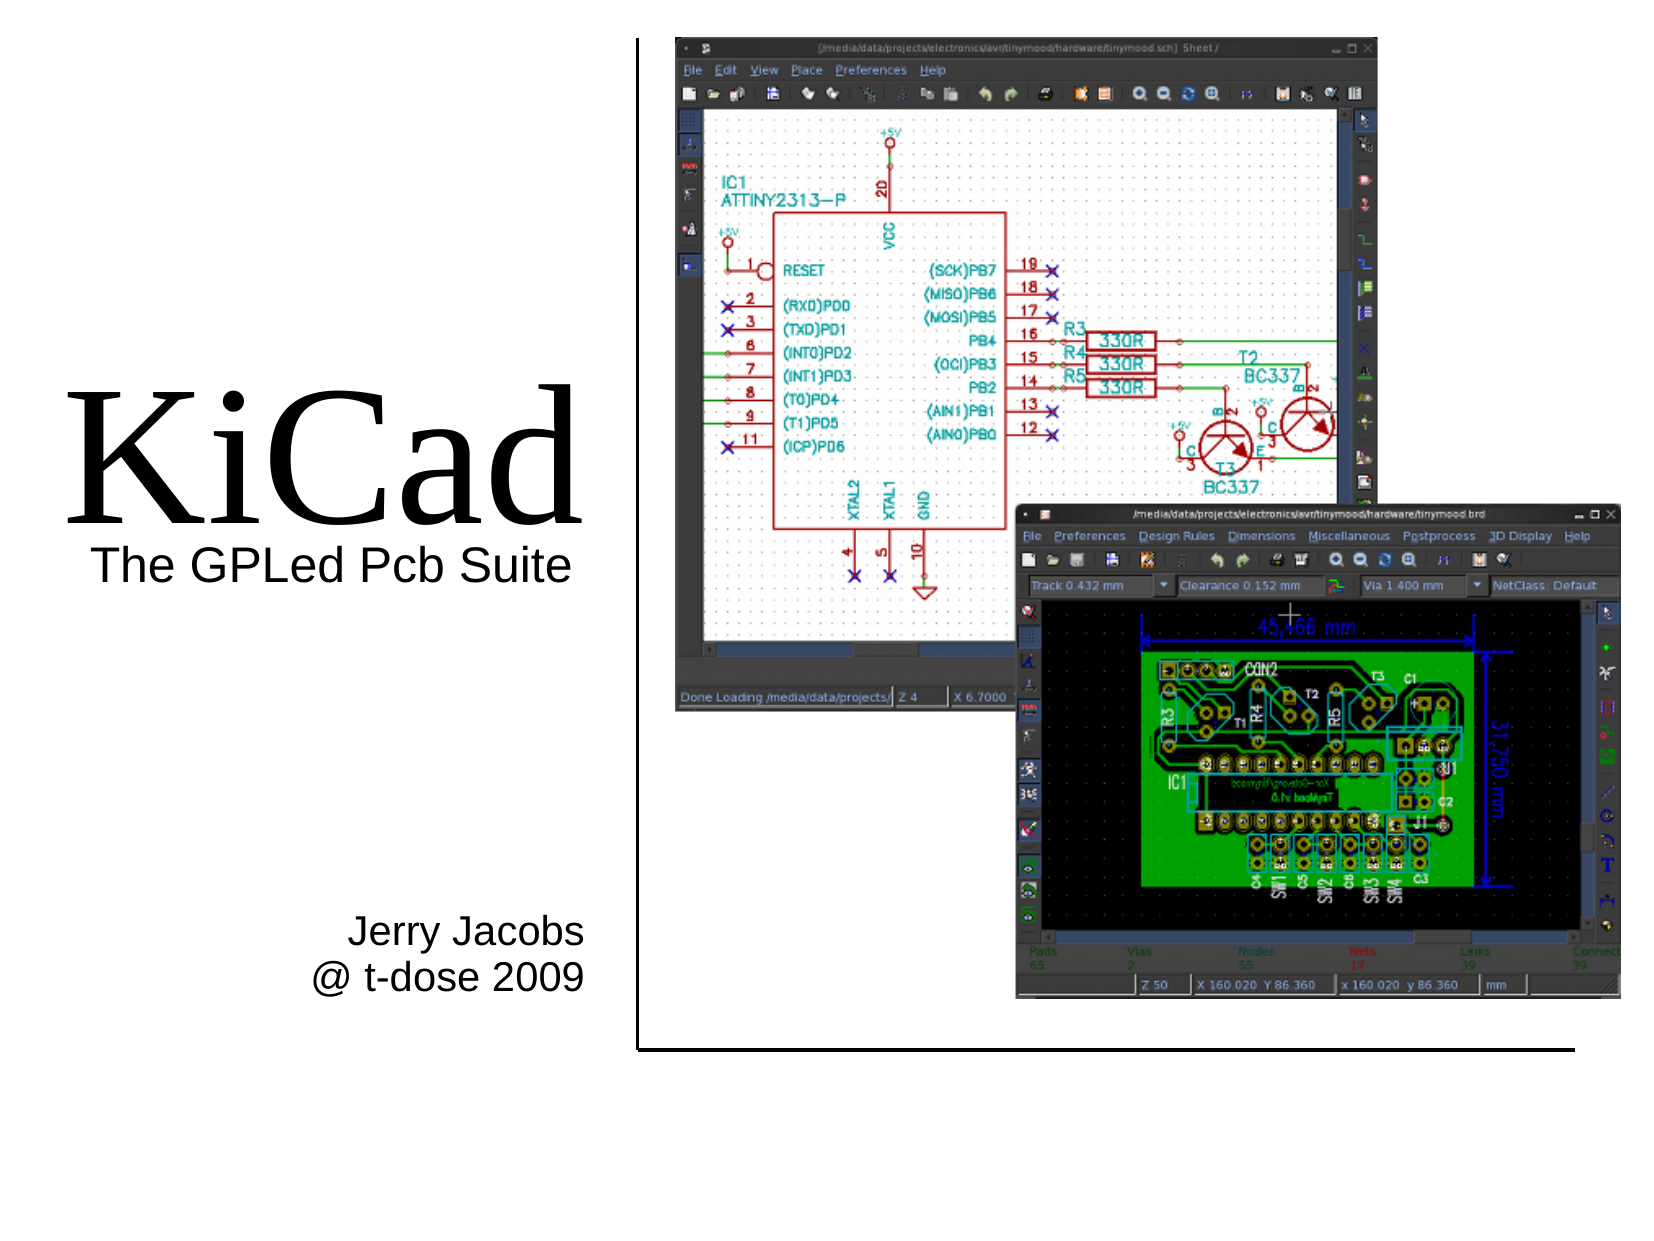

KiCad
The GPLed Pcb Suite
Jerry Jacobs
@ t-dose 2009